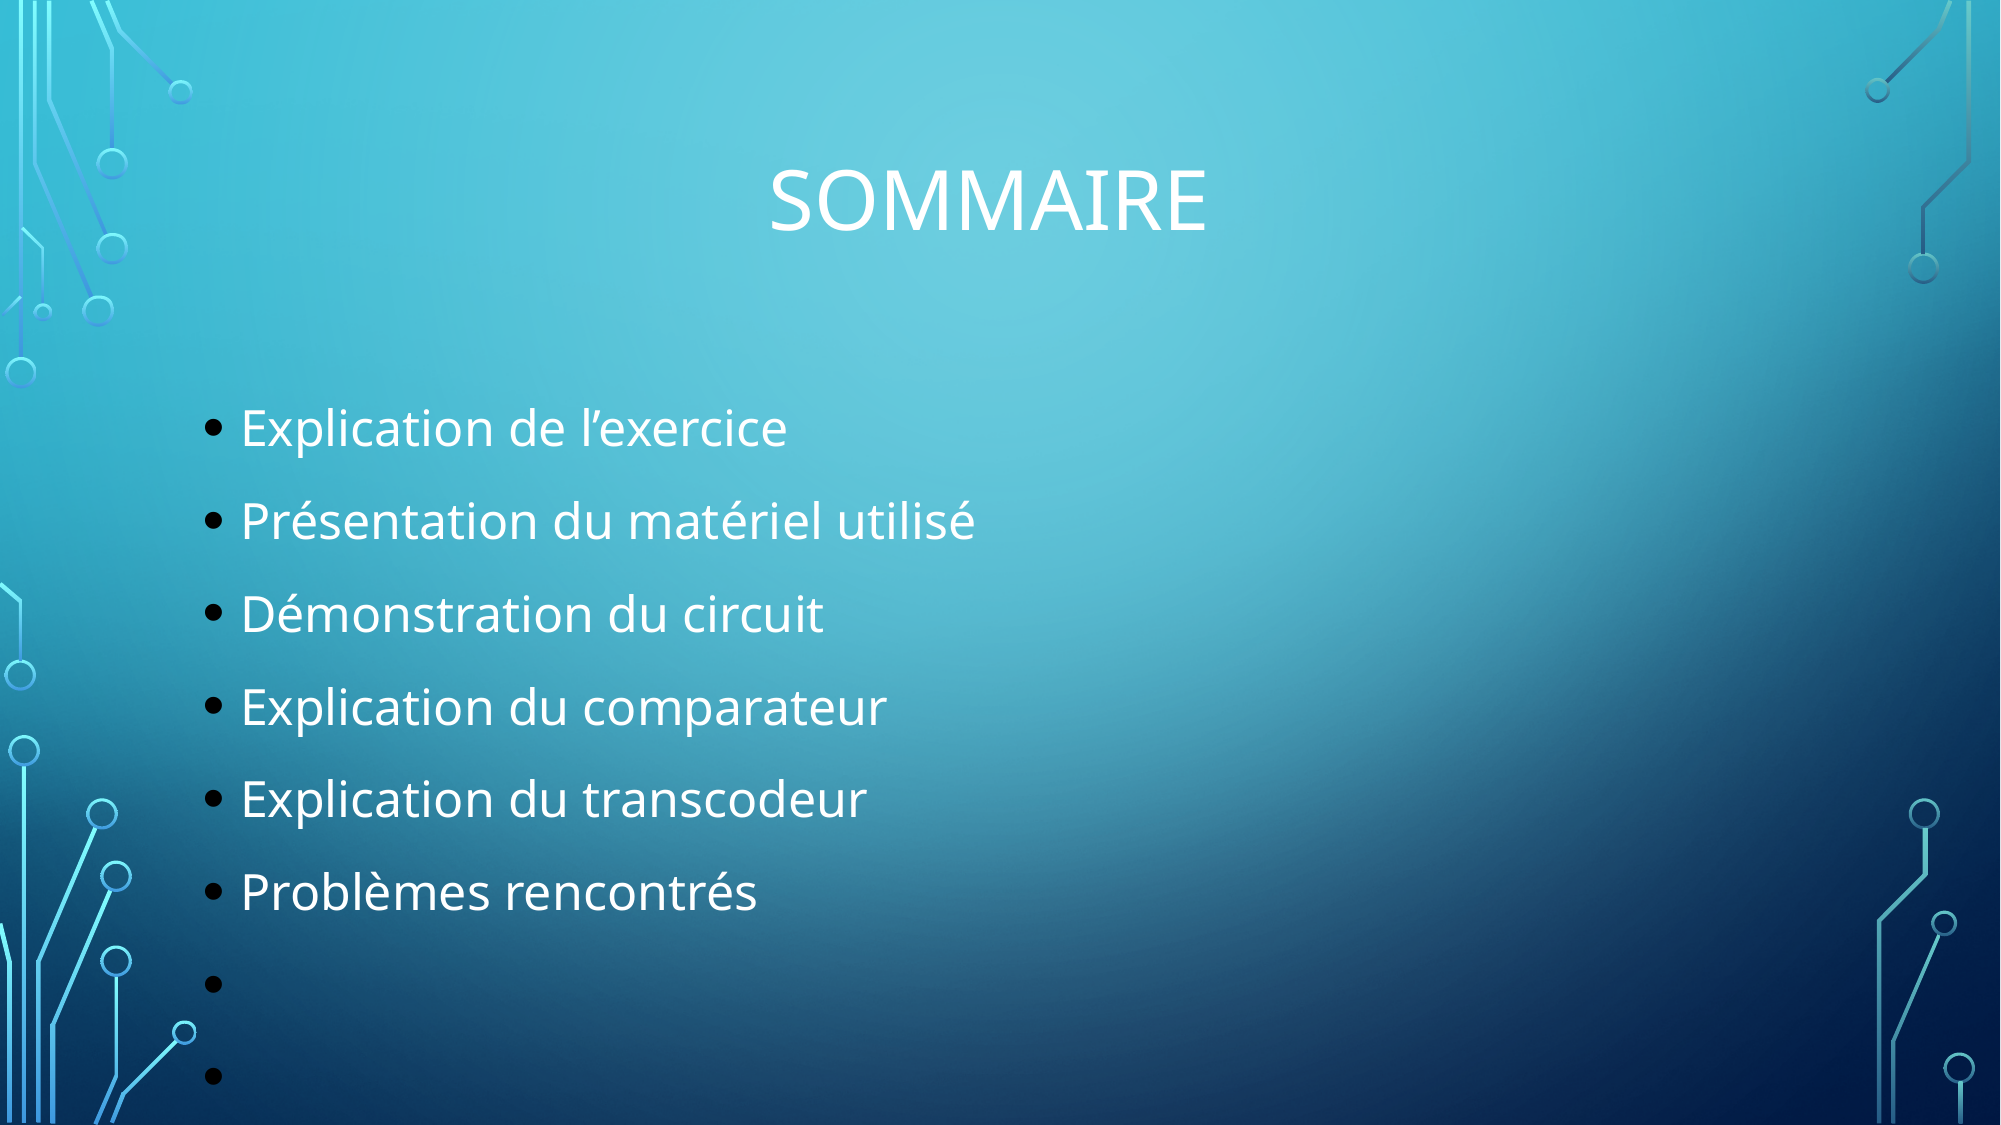

Sommaire
# Explication de l’exercice
Présentation du matériel utilisé
Démonstration du circuit
Explication du comparateur
Explication du transcodeur
Problèmes rencontrés